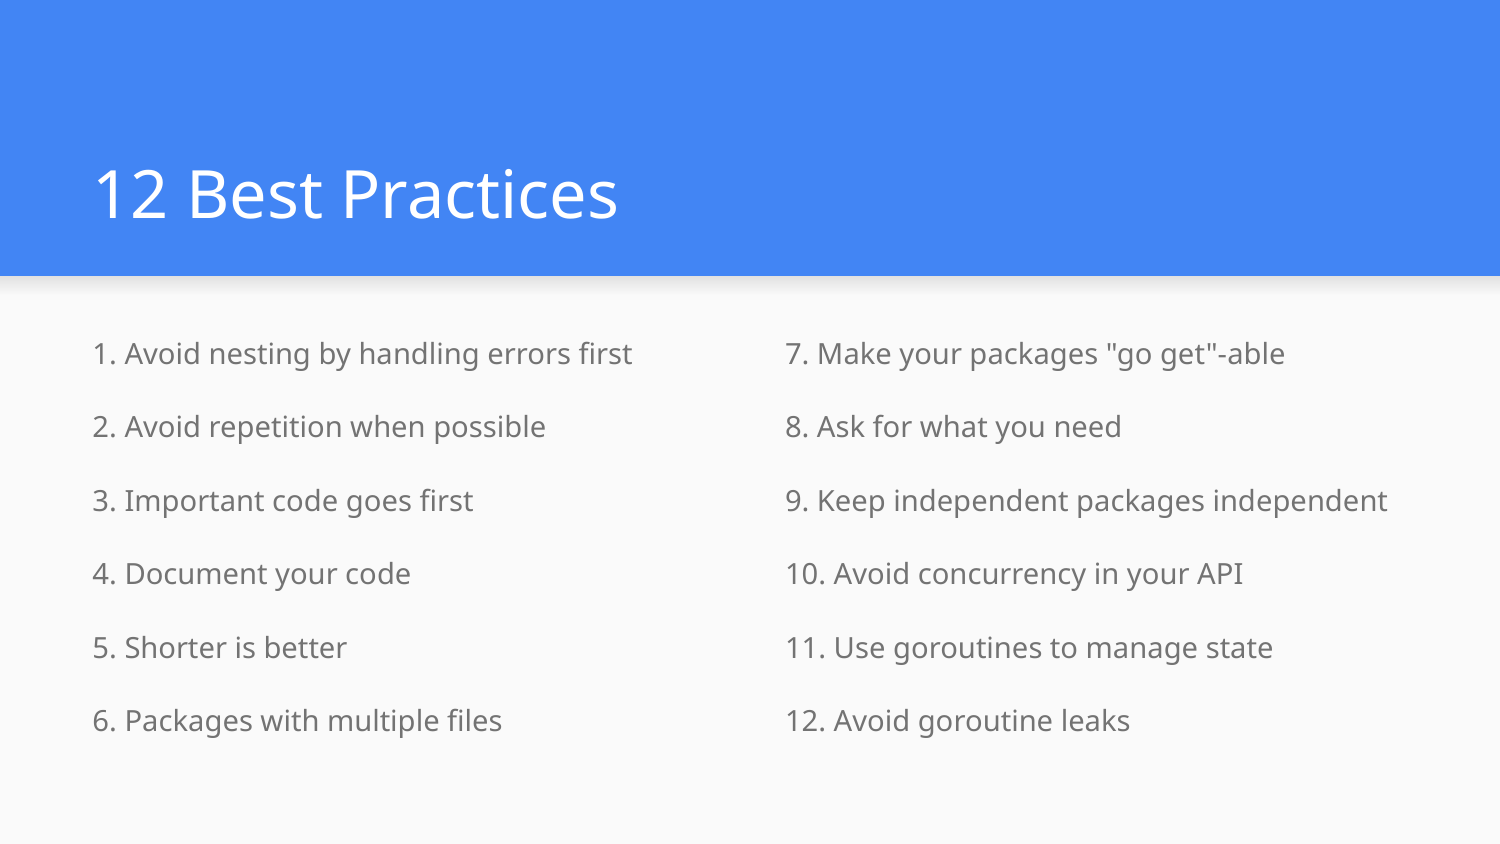

# 12 Best Practices
1. Avoid nesting by handling errors first
2. Avoid repetition when possible
3. Important code goes first
4. Document your code
5. Shorter is better
6. Packages with multiple files
7. Make your packages "go get"-able
8. Ask for what you need
9. Keep independent packages independent
10. Avoid concurrency in your API
11. Use goroutines to manage state
12. Avoid goroutine leaks